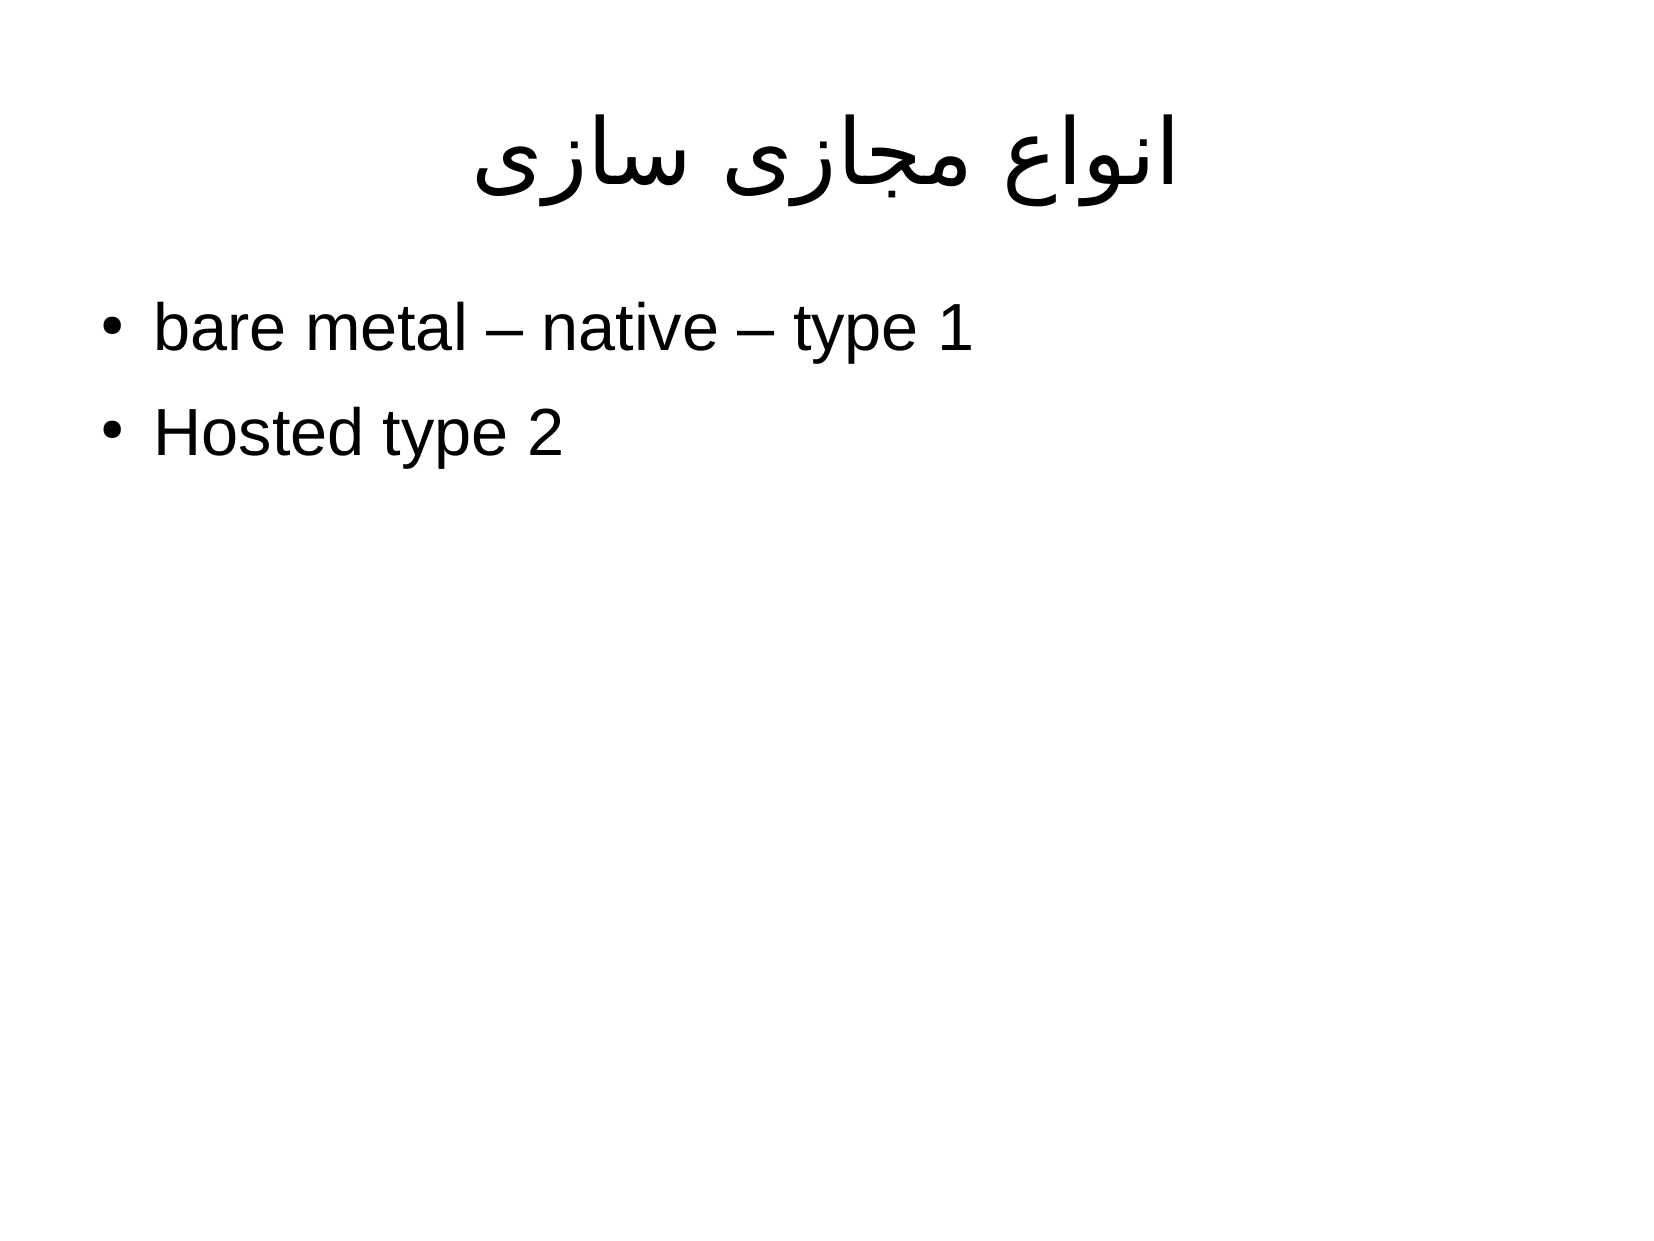

# انواع مجازی سازی
bare metal – native – type 1
Hosted type 2